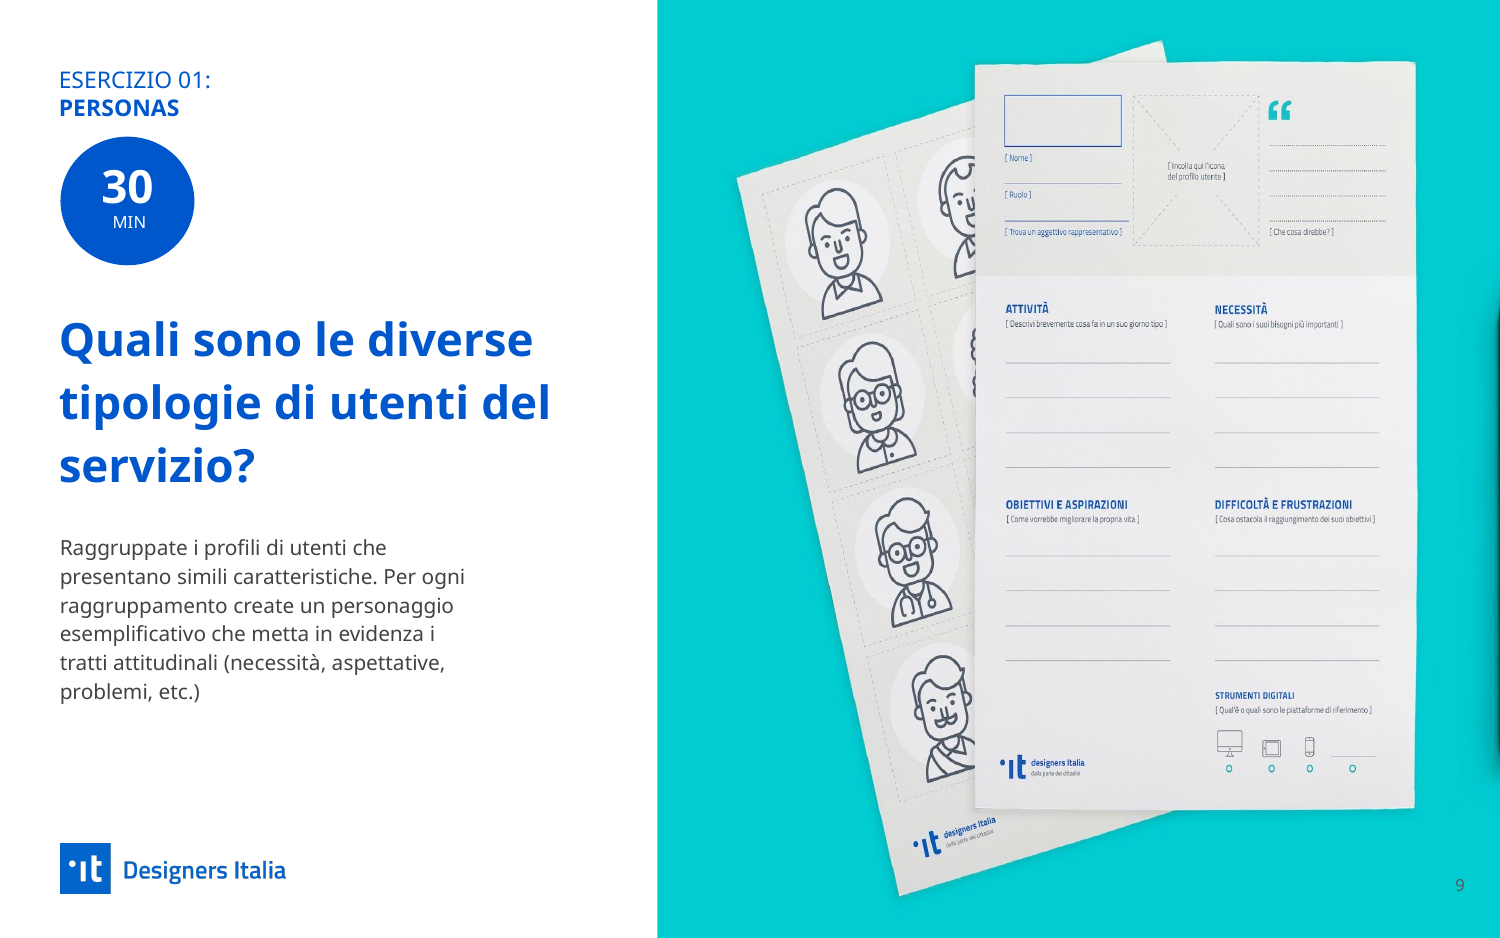

ESERCIZIO 01: PERSONAS
30
MIN
Quali sono le diverse tipologie di utenti del servizio?
Raggruppate i profili di utenti che presentano simili caratteristiche. Per ogni raggruppamento create un personaggio esemplificativo che metta in evidenza i tratti attitudinali (necessità, aspettative, problemi, etc.)